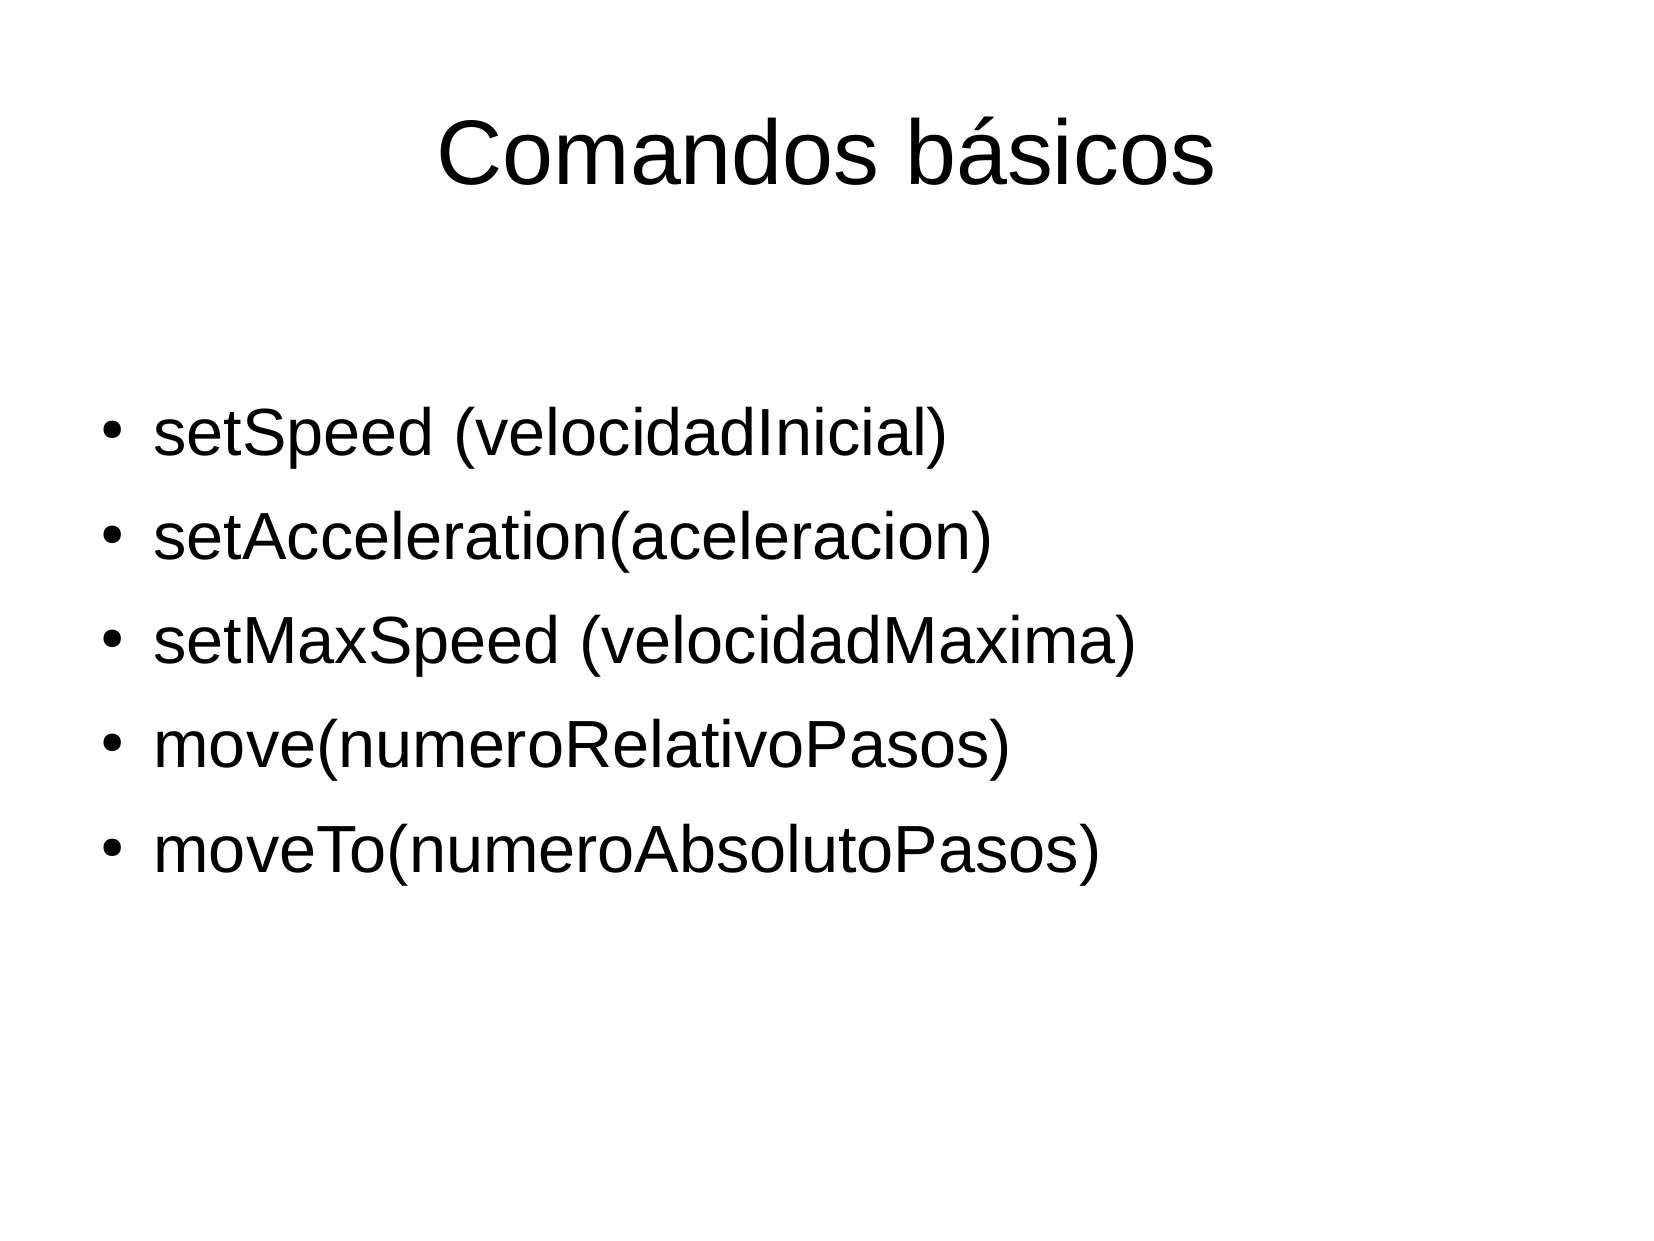

# Comandos básicos
setSpeed (velocidadInicial)
setAcceleration(aceleracion)
setMaxSpeed (velocidadMaxima)
move(numeroRelativoPasos)
moveTo(numeroAbsolutoPasos)